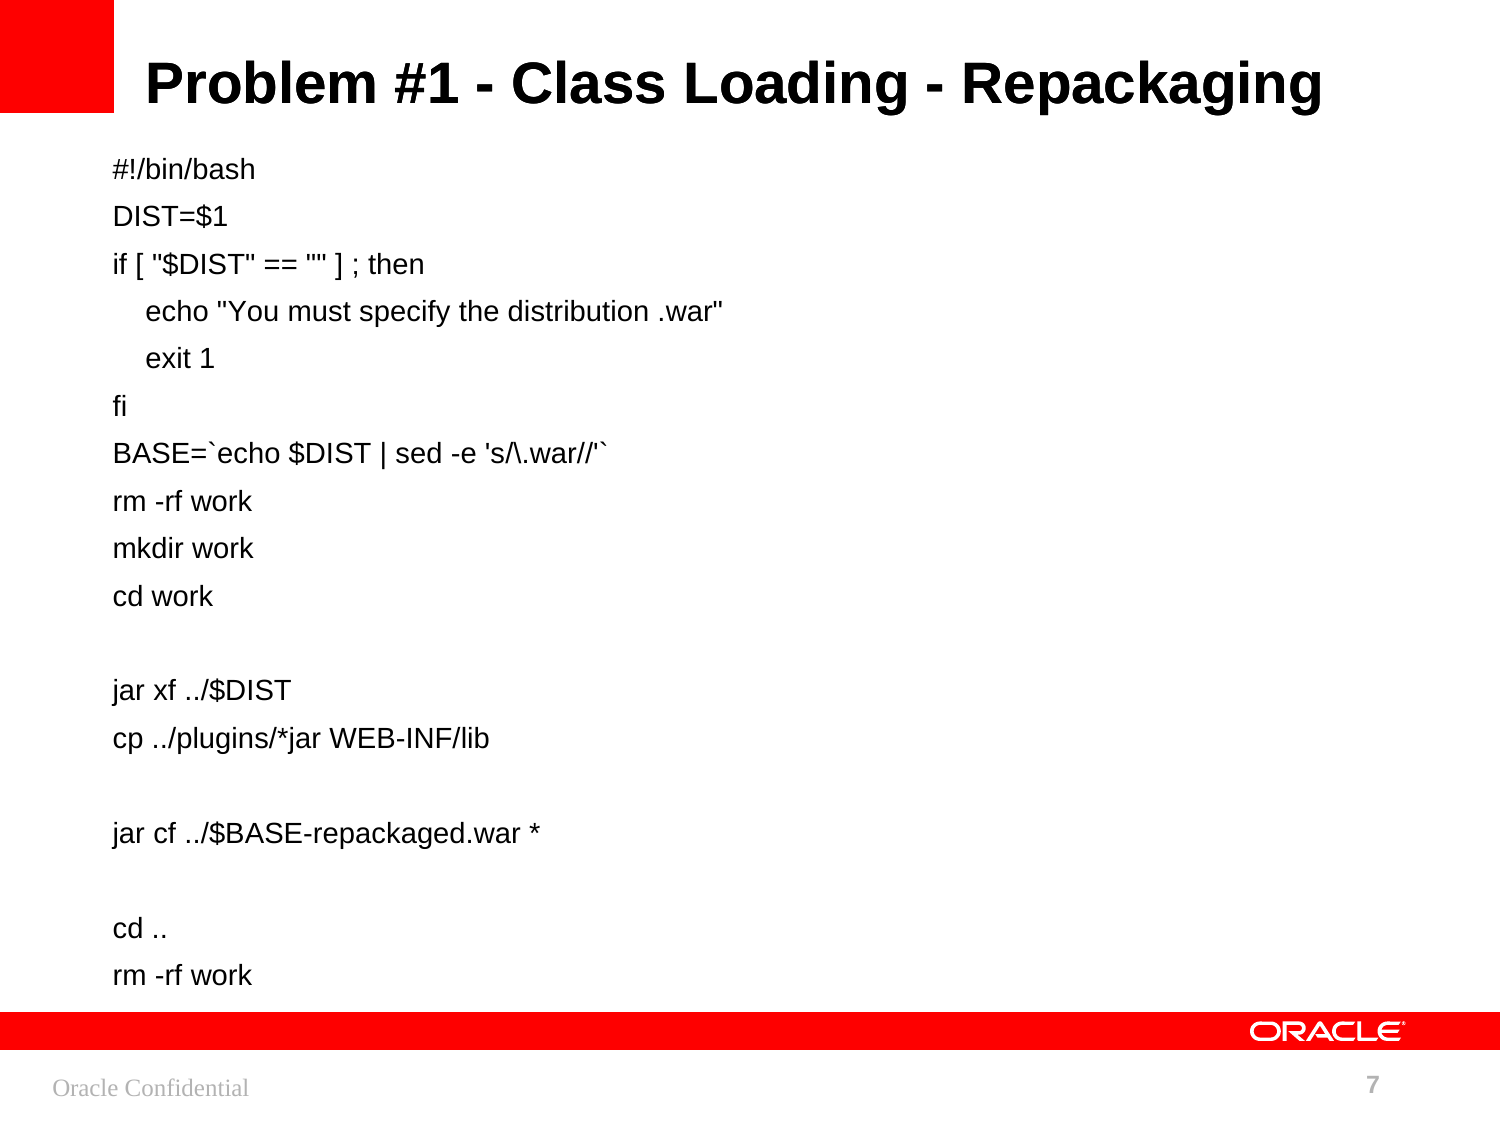

Problem #1 - Class Loading - Repackaging
Problem #1 - Class Loading - Repackaging
# #!/bin/bash
DIST=$1
if [ "$DIST" == "" ] ; then
 echo "You must specify the distribution .war"
 exit 1
fi
BASE=`echo $DIST | sed -e 's/\.war//'`
rm -rf work
mkdir work
cd work
jar xf ../$DIST
cp ../plugins/*jar WEB-INF/lib
jar cf ../$BASE-repackaged.war *
cd ..
rm -rf work